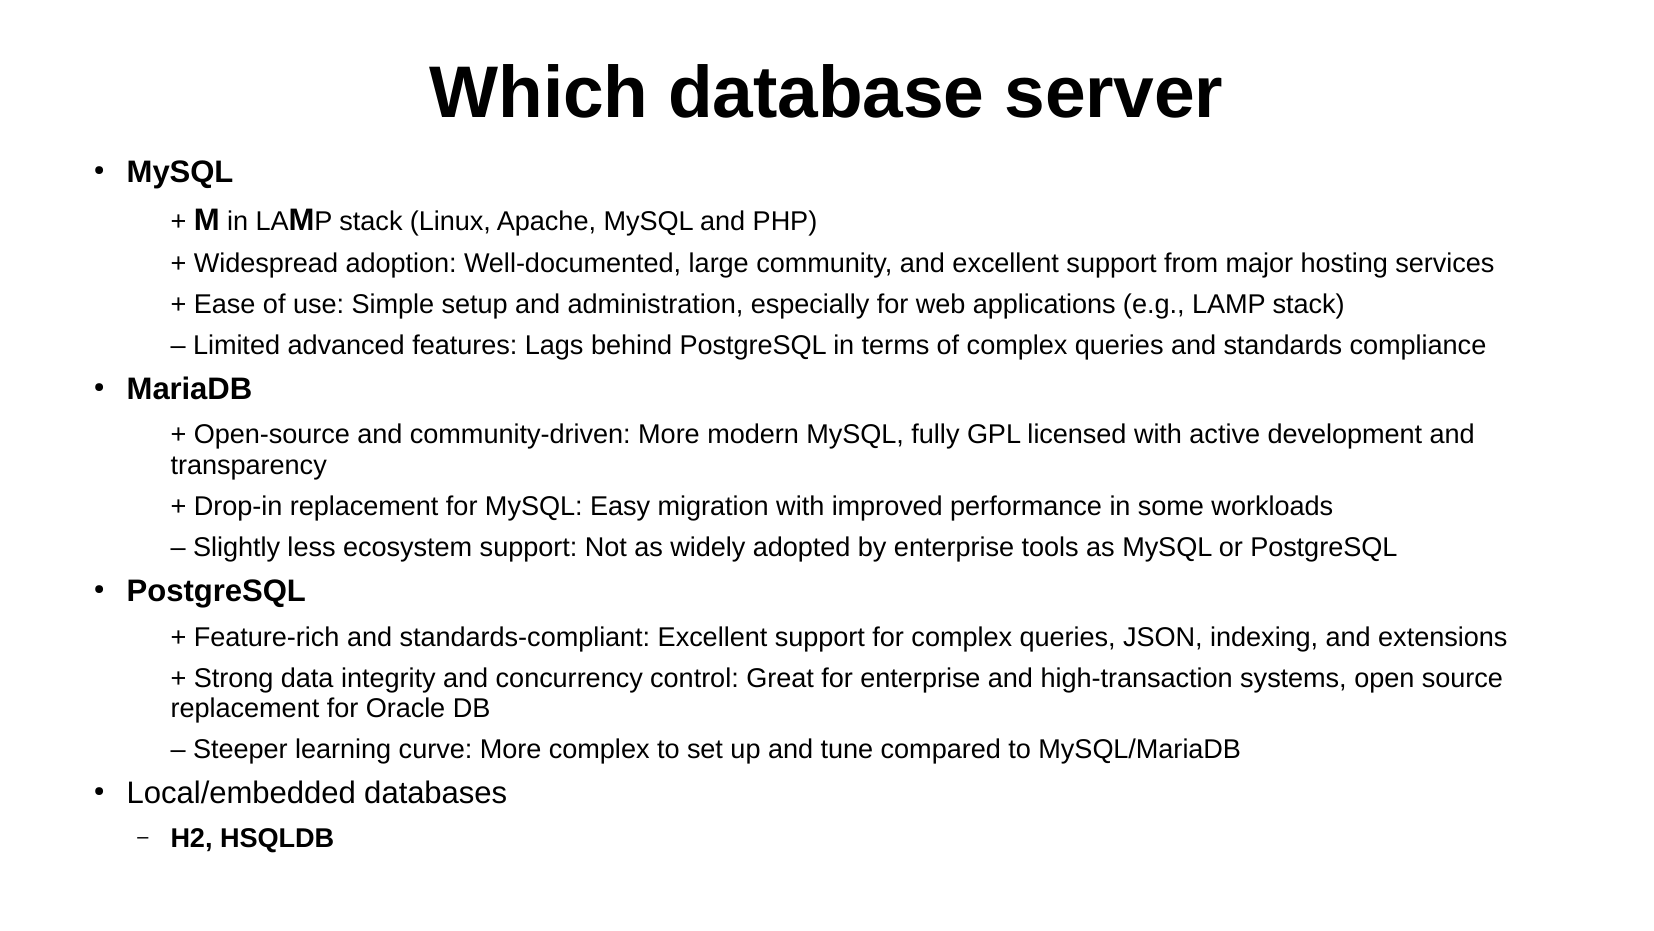

# Which database server
MySQL
+ M in LAMP stack (Linux, Apache, MySQL and PHP)
+ Widespread adoption: Well-documented, large community, and excellent support from major hosting services
+ Ease of use: Simple setup and administration, especially for web applications (e.g., LAMP stack)
– Limited advanced features: Lags behind PostgreSQL in terms of complex queries and standards compliance
MariaDB
+ Open-source and community-driven: More modern MySQL, fully GPL licensed with active development and transparency
+ Drop-in replacement for MySQL: Easy migration with improved performance in some workloads
– Slightly less ecosystem support: Not as widely adopted by enterprise tools as MySQL or PostgreSQL
PostgreSQL
+ Feature-rich and standards-compliant: Excellent support for complex queries, JSON, indexing, and extensions
+ Strong data integrity and concurrency control: Great for enterprise and high-transaction systems, open source replacement for Oracle DB
– Steeper learning curve: More complex to set up and tune compared to MySQL/MariaDB
Local/embedded databases
H2, HSQLDB